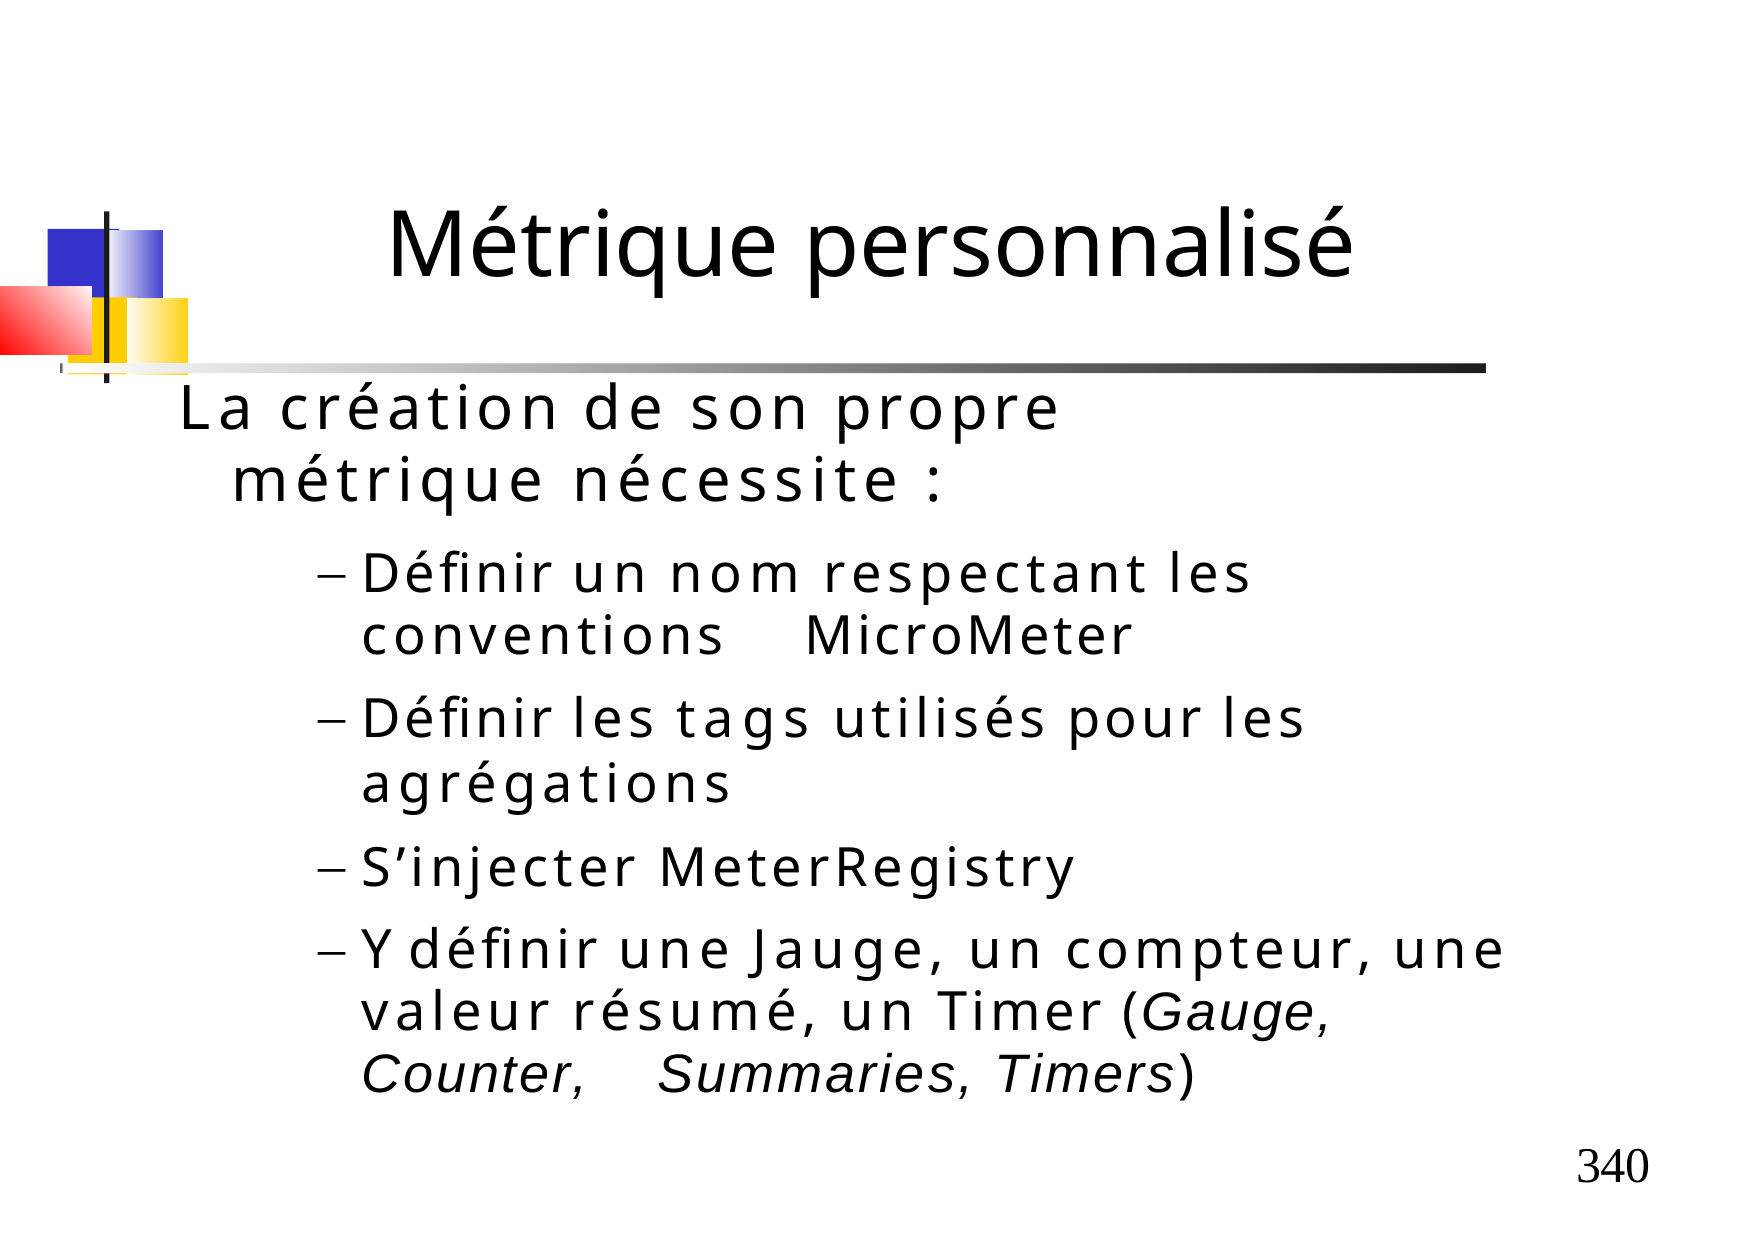

# Métrique personnalisé
La création de son propre métrique nécessite :
Définir un nom respectant les conventions 	MicroMeter
Définir les tags utilisés pour les agrégations
S’injecter MeterRegistry
Y définir une Jauge, un compteur, une 	valeur résumé, un Timer (Gauge, Counter, 	Summaries, Timers)
340